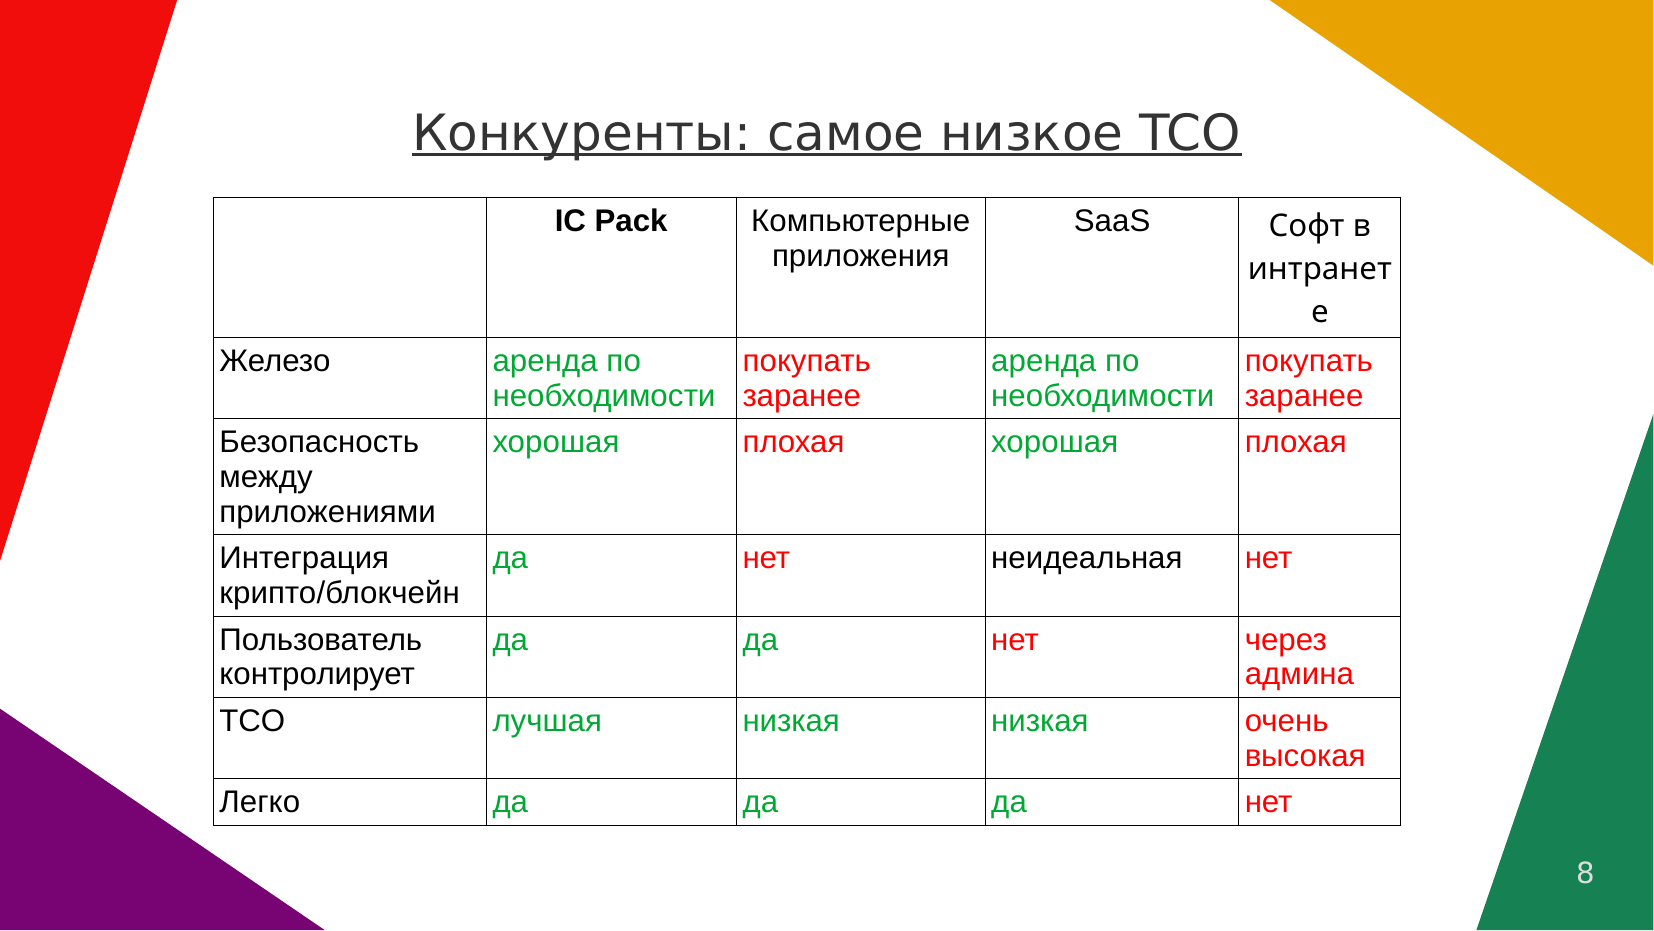

# Конкуренты: самое низкое TCO
| Софт в интранете | SaaS | Компьютерные приложения | IC Pack | |
| --- | --- | --- | --- | --- |
| покупать заранее | аренда по необходимости | покупать заранее | аренда по необходимости | Железо |
| плохая | хорошая | плохая | хорошая | Безопасность между приложениями |
| нет | неидеальная | нет | да | Интеграция крипто/блокчейн |
| через админа | нет | да | да | Пользователь контролирует |
| очень высокая | низкая | низкая | лучшая | TCO |
| нет | да | да | да | Легко |
8